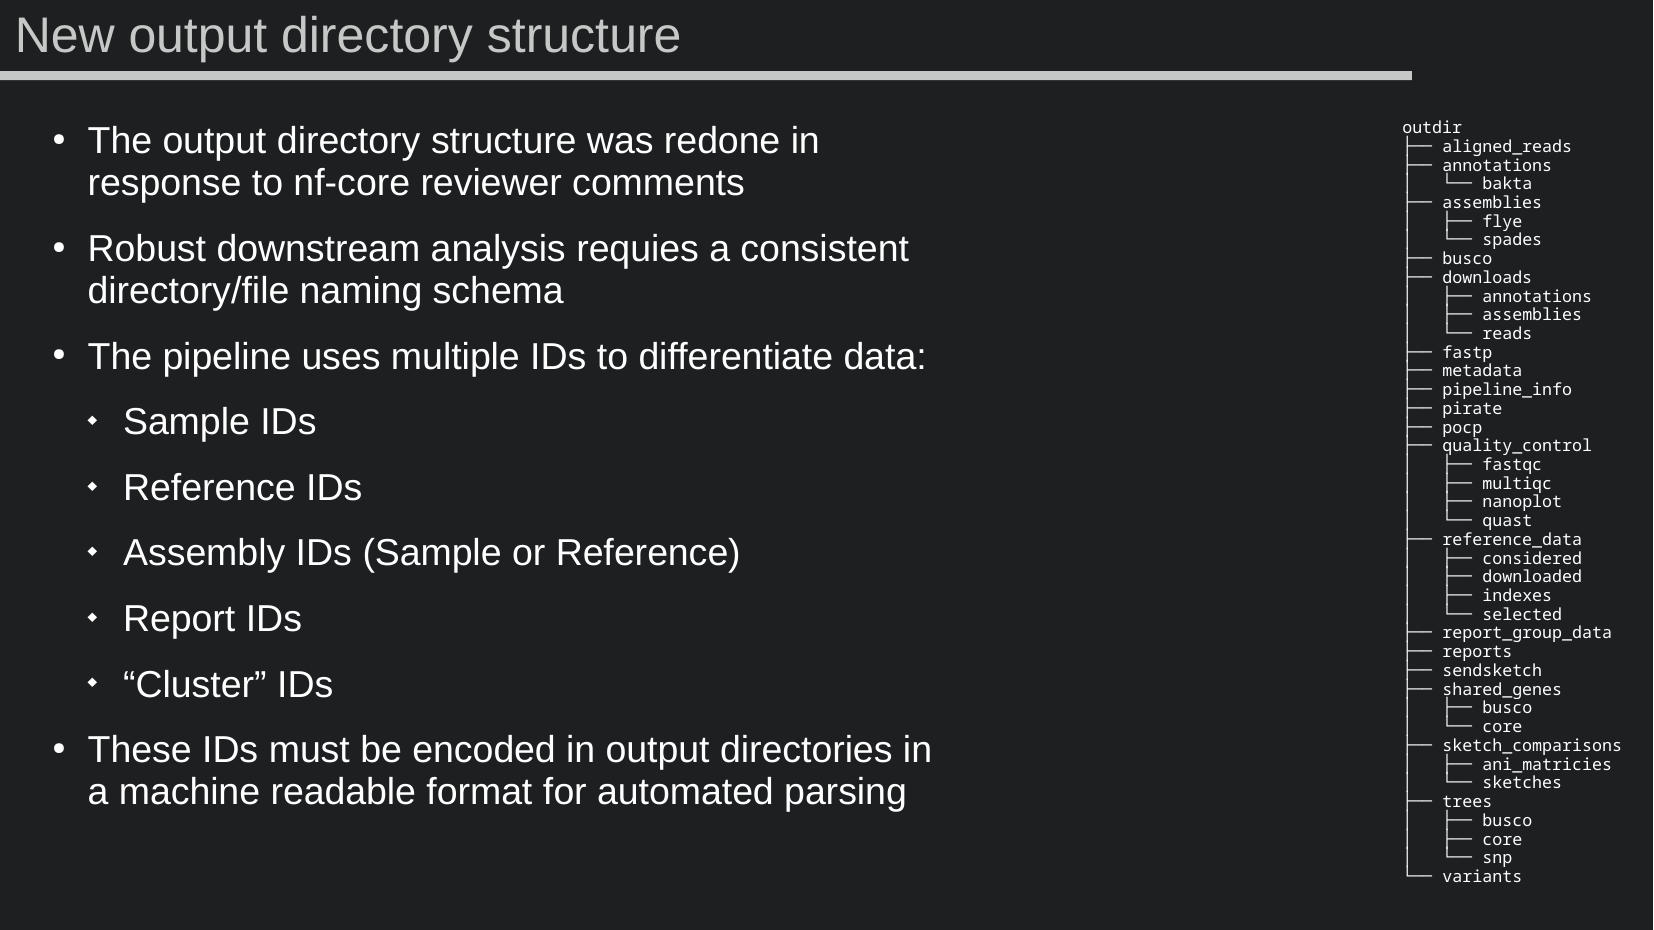

New output directory structure
The output directory structure was redone in response to nf-core reviewer comments
Robust downstream analysis requies a consistent directory/file naming schema
The pipeline uses multiple IDs to differentiate data:
Sample IDs
Reference IDs
Assembly IDs (Sample or Reference)
Report IDs
“Cluster” IDs
These IDs must be encoded in output directories in a machine readable format for automated parsing
outdir
├── aligned_reads
├── annotations
│ └── bakta
├── assemblies
│ ├── flye
│ └── spades
├── busco
├── downloads
│ ├── annotations
│ ├── assemblies
│ └── reads
├── fastp
├── metadata
├── pipeline_info
├── pirate
├── pocp
├── quality_control
│ ├── fastqc
│ ├── multiqc
│ ├── nanoplot
│ └── quast
├── reference_data
│ ├── considered
│ ├── downloaded
│ ├── indexes
│ └── selected
├── report_group_data
├── reports
├── sendsketch
├── shared_genes
│ ├── busco
│ └── core
├── sketch_comparisons
│ ├── ani_matricies
│ └── sketches
├── trees
│ ├── busco
│ ├── core
│ └── snp
└── variants